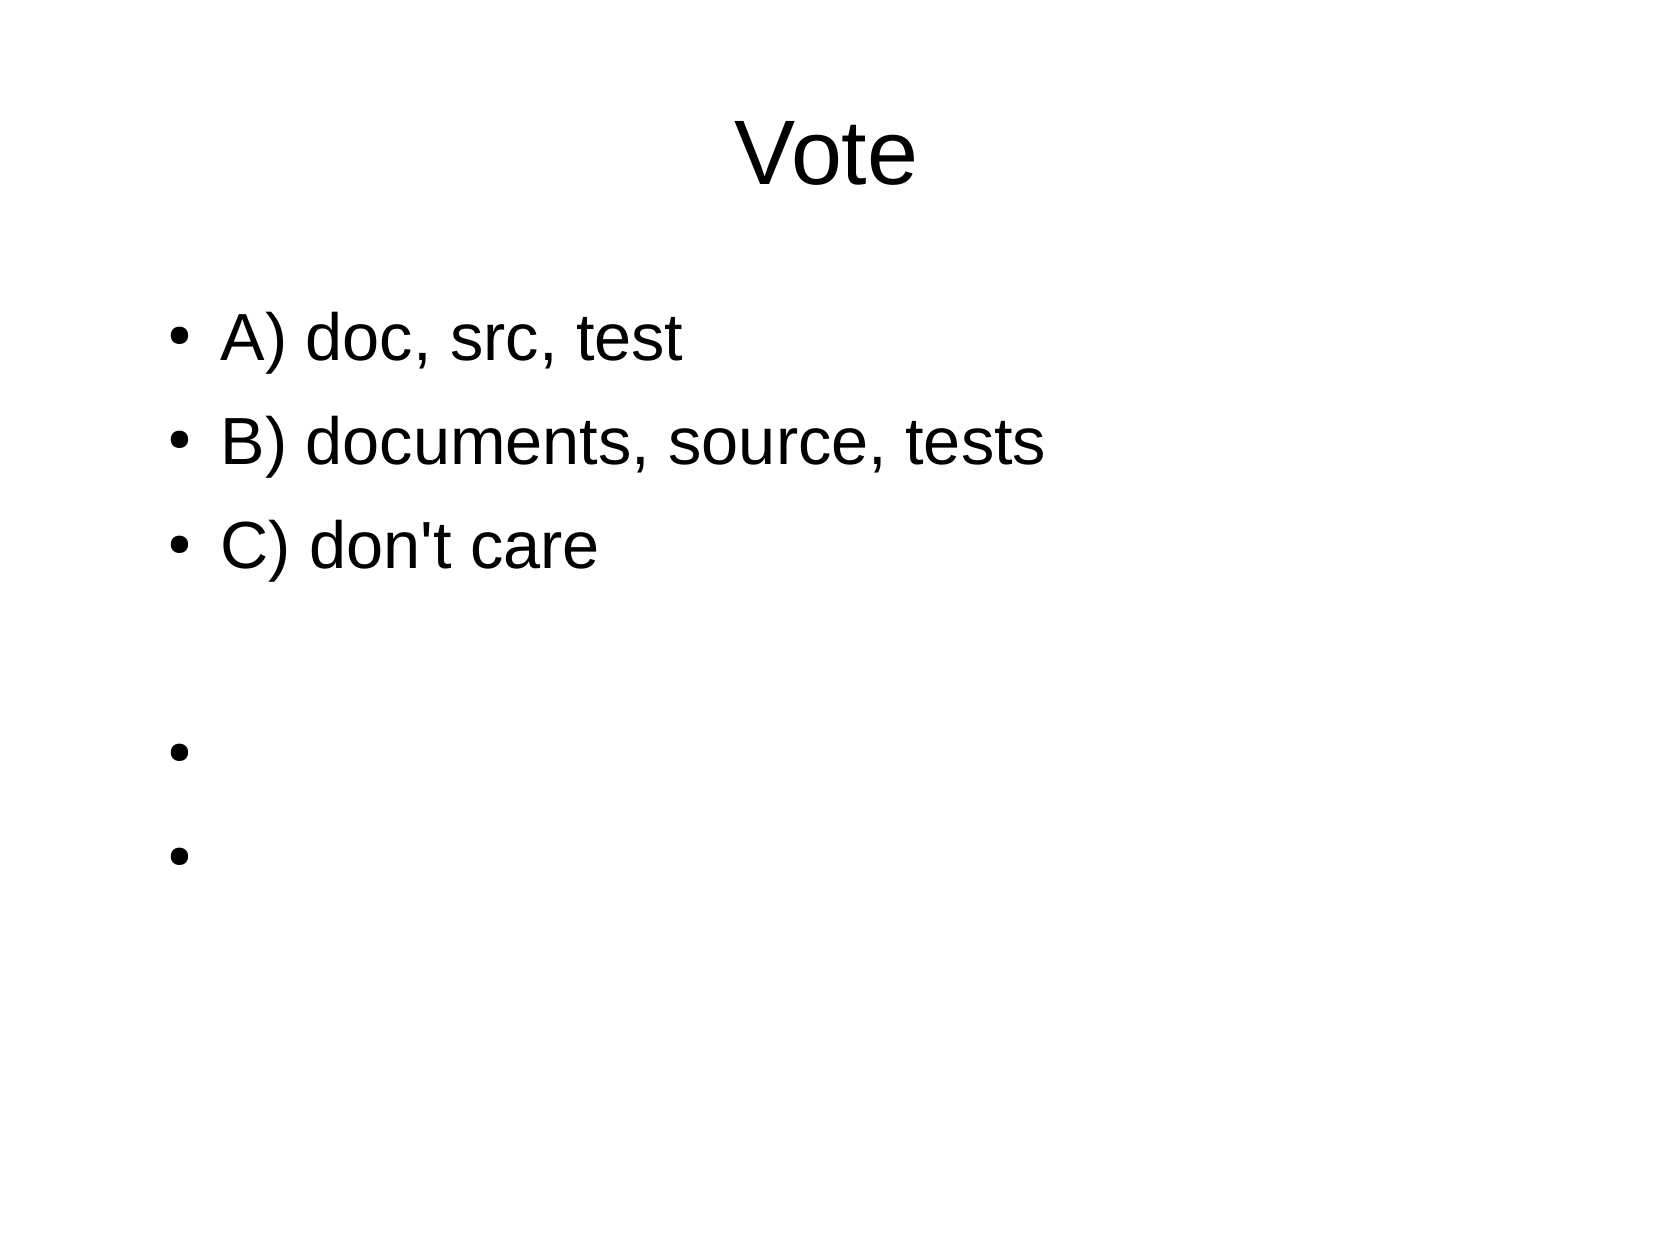

# Vote
A) doc, src, test
B) documents, source, tests
C) don't care